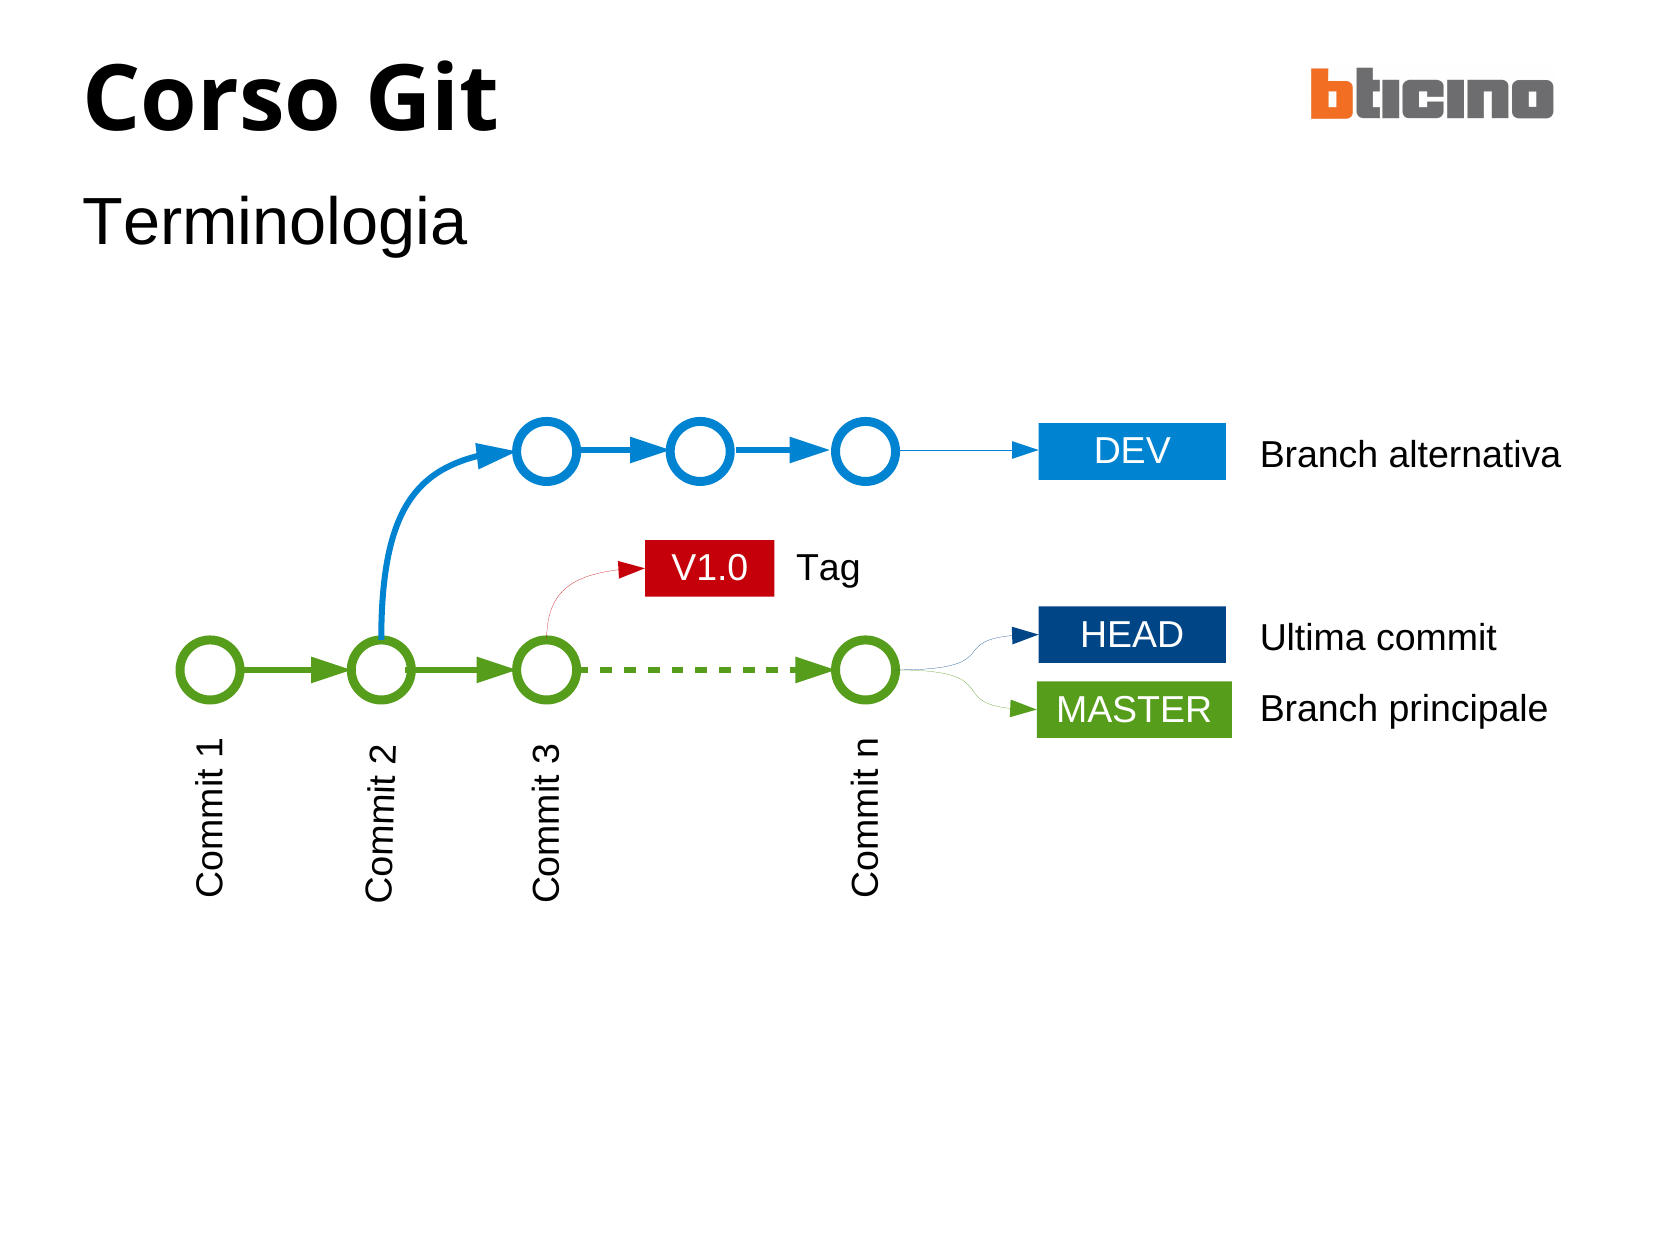

# Corso Git
Terminologia
DEV
Branch alternativa
V1.0
Tag
HEAD
Ultima commit
Branch principale
MASTER
Commit 1
Commit n
Commit 2
Commit 3